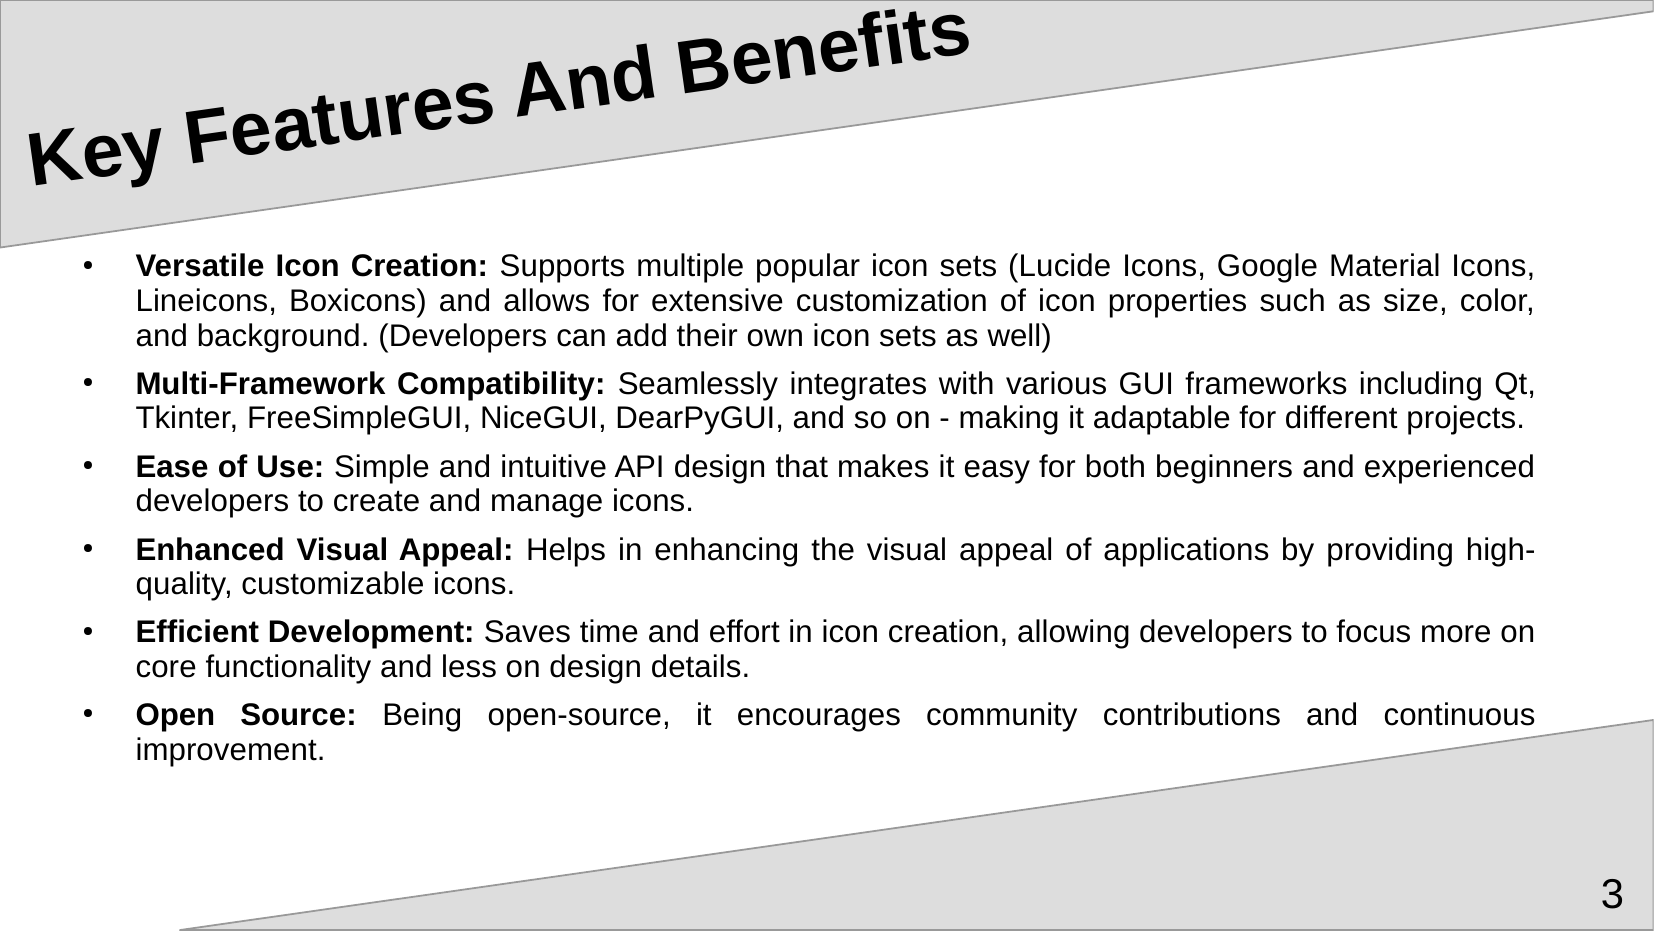

# Key Features And Benefits
Versatile Icon Creation: Supports multiple popular icon sets (Lucide Icons, Google Material Icons, Lineicons, Boxicons) and allows for extensive customization of icon properties such as size, color, and background. (Developers can add their own icon sets as well)
Multi-Framework Compatibility: Seamlessly integrates with various GUI frameworks including Qt, Tkinter, FreeSimpleGUI, NiceGUI, DearPyGUI, and so on - making it adaptable for different projects.
Ease of Use: Simple and intuitive API design that makes it easy for both beginners and experienced developers to create and manage icons.
Enhanced Visual Appeal: Helps in enhancing the visual appeal of applications by providing high-quality, customizable icons.
Efficient Development: Saves time and effort in icon creation, allowing developers to focus more on core functionality and less on design details.
Open Source: Being open-source, it encourages community contributions and continuous improvement.
3